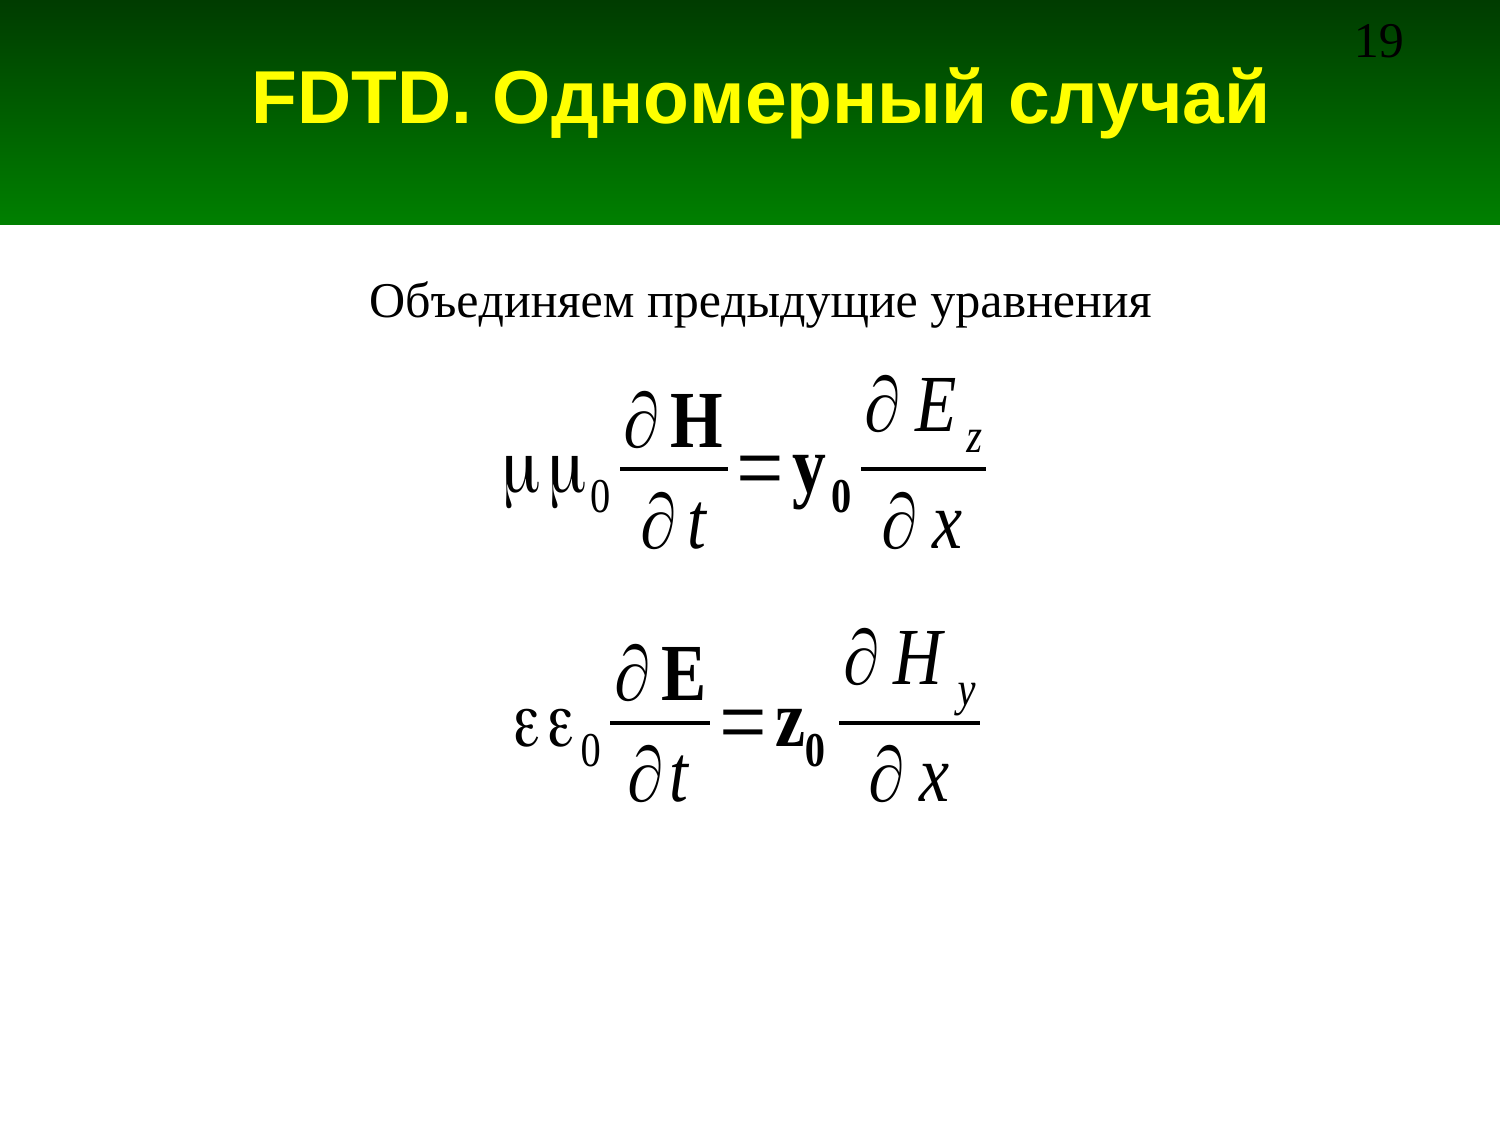

# FDTD. Одномерный случай
Объединяем предыдущие уравнения